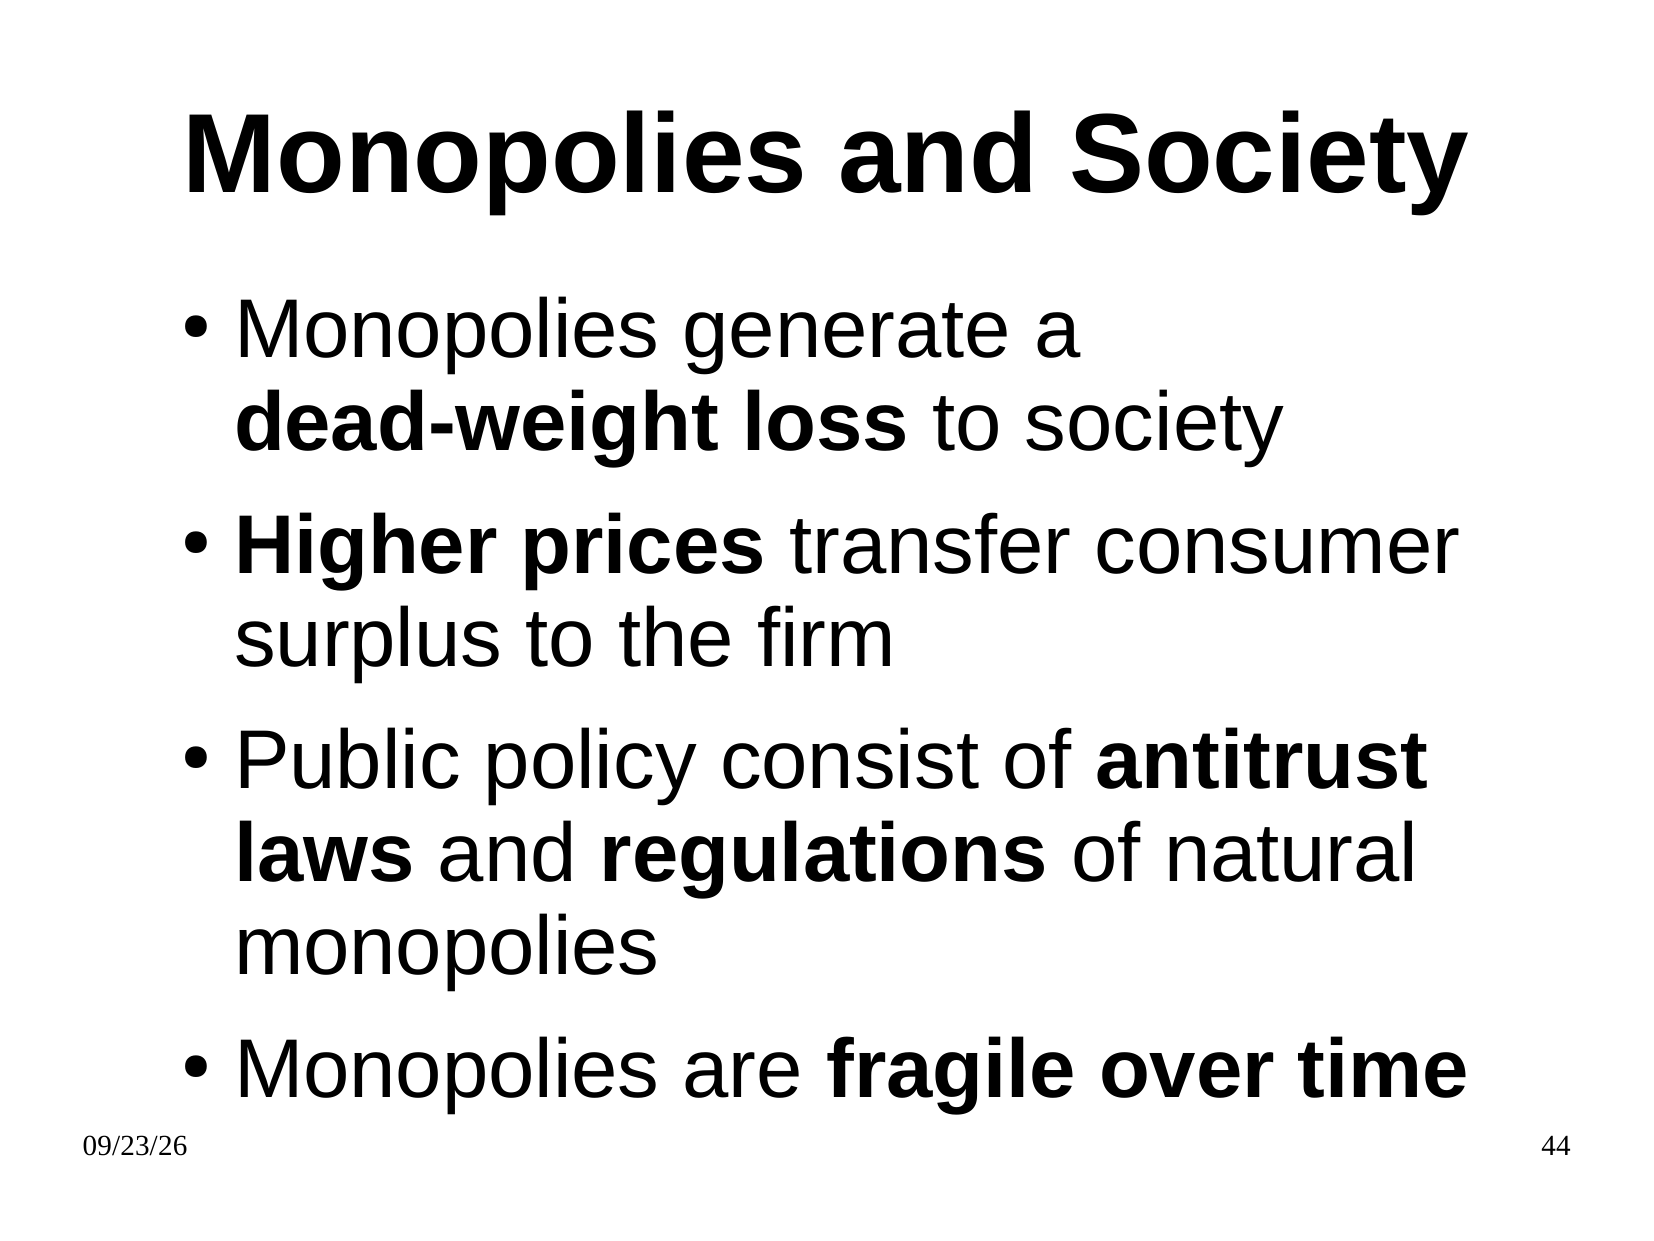

# Monopolies and Society
Monopolies generate a
dead-weight loss to society
Higher prices transfer consumer surplus to the firm
Public policy consist of antitrust laws and regulations of natural monopolies
Monopolies are fragile over time
44